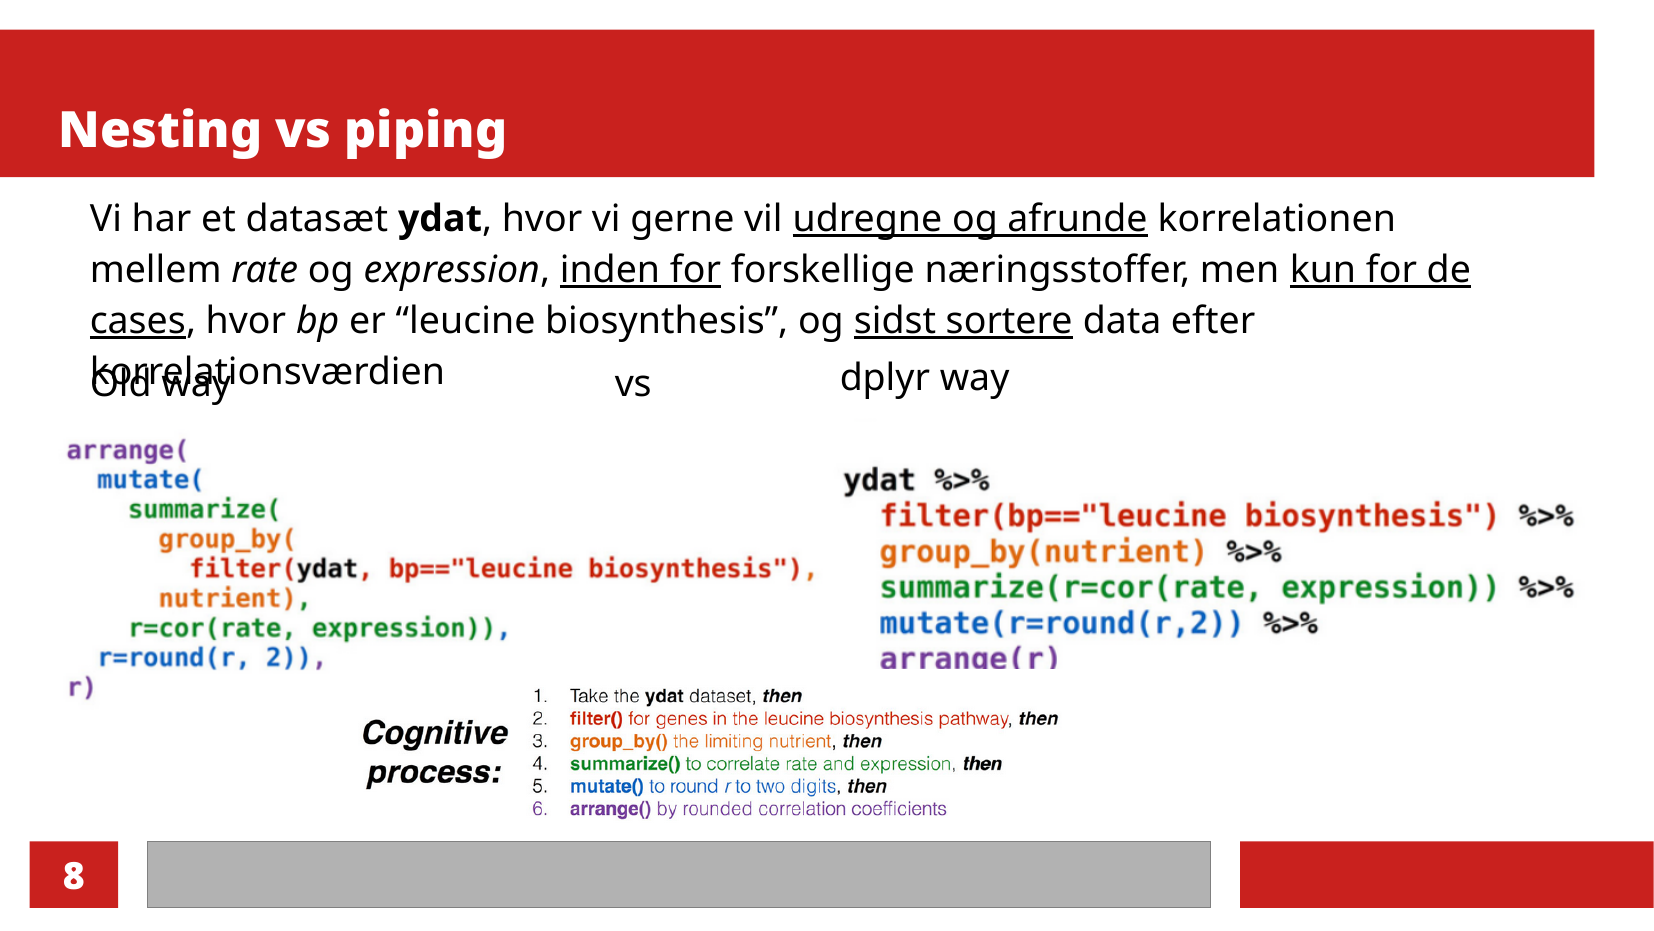

# Nesting vs piping
Vi har et datasæt ydat, hvor vi gerne vil udregne og afrunde korrelationen mellem rate og expression, inden for forskellige næringsstoffer, men kun for de cases, hvor bp er “leucine biosynthesis”, og sidst sortere data efter korrelationsværdien
dplyr way
Old way
vs
8